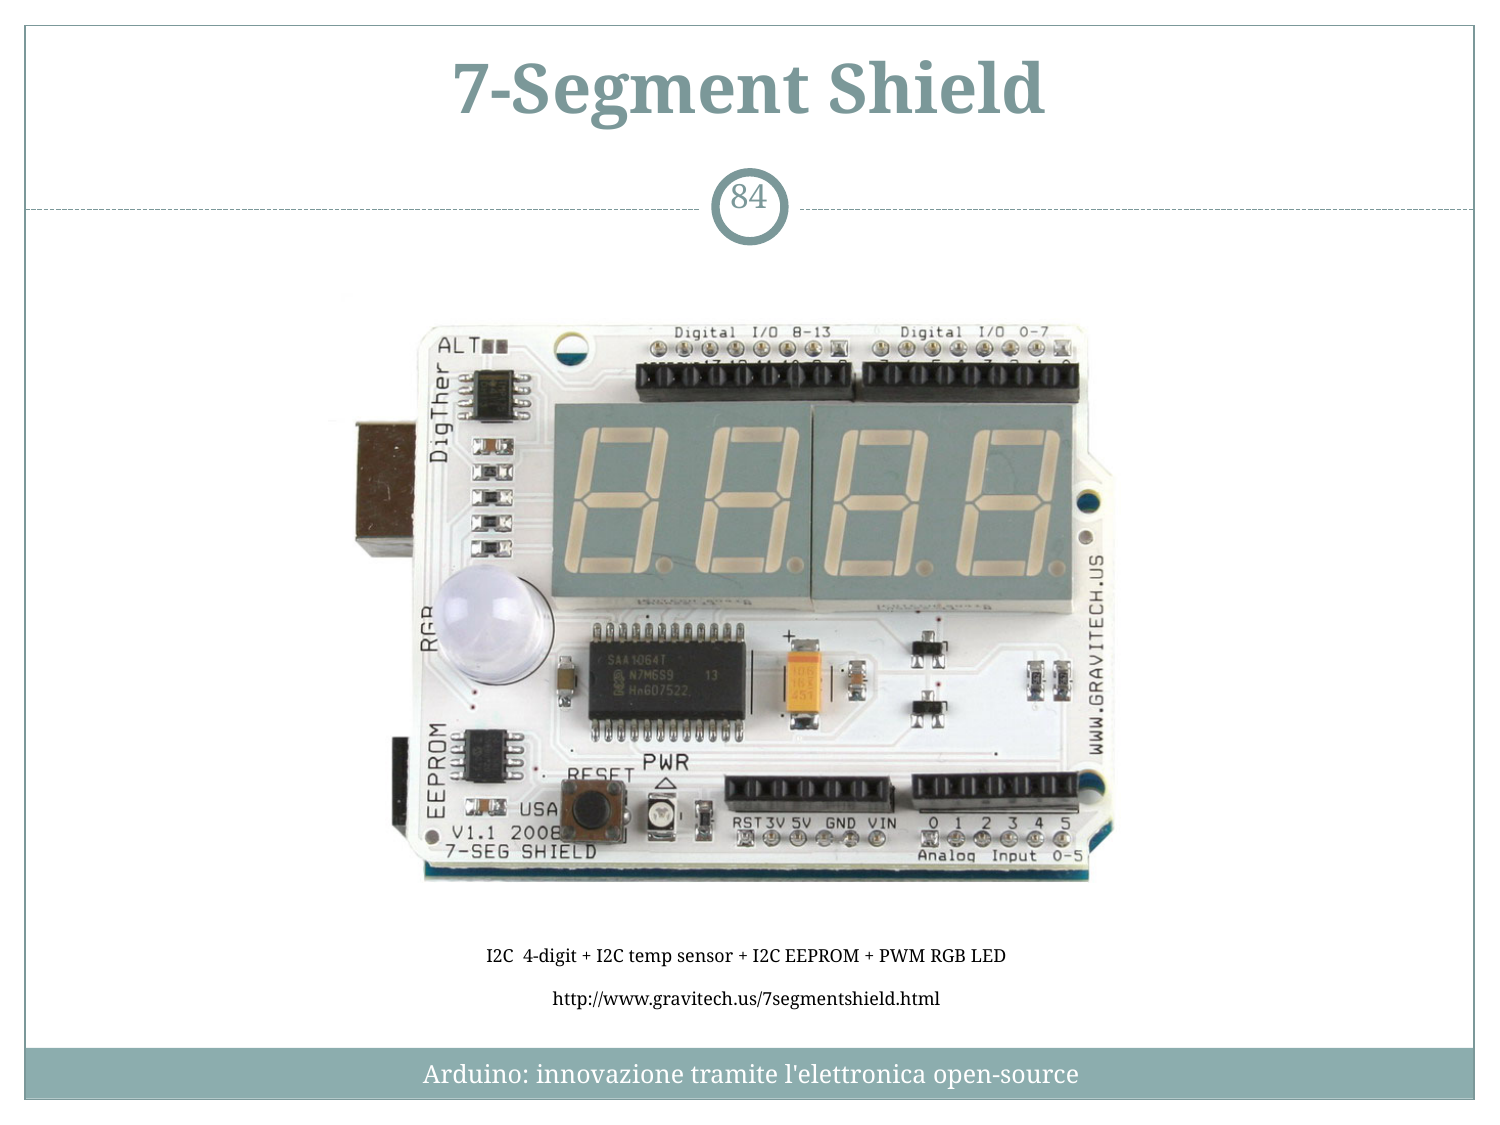

# 7-Segment Shield
I2C 4-digit + I2C temp sensor + I2C EEPROM + PWM RGB LED
http://www.gravitech.us/7segmentshield.html
Arduino: innovazione tramite l'elettronica open-source